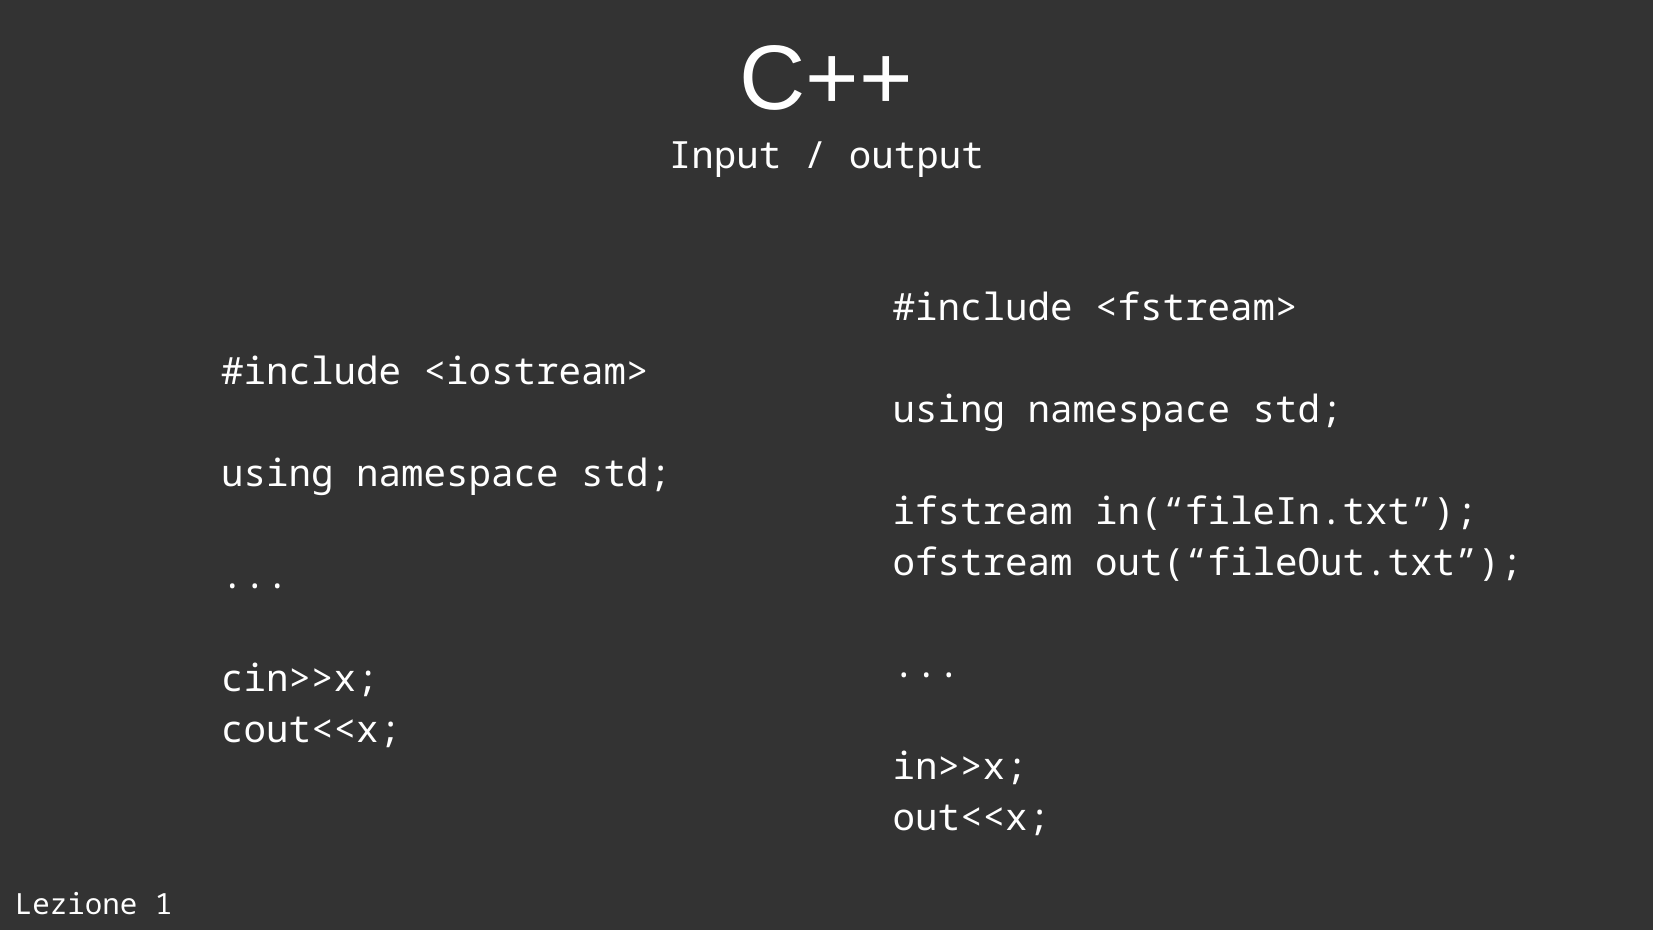

# C++
Input / output
#include <fstream>
using namespace std;
ifstream in(“fileIn.txt”);
ofstream out(“fileOut.txt”);
...
in>>x;
out<<x;
#include <iostream>
using namespace std;
...
cin>>x;
cout<<x;
Lezione 1